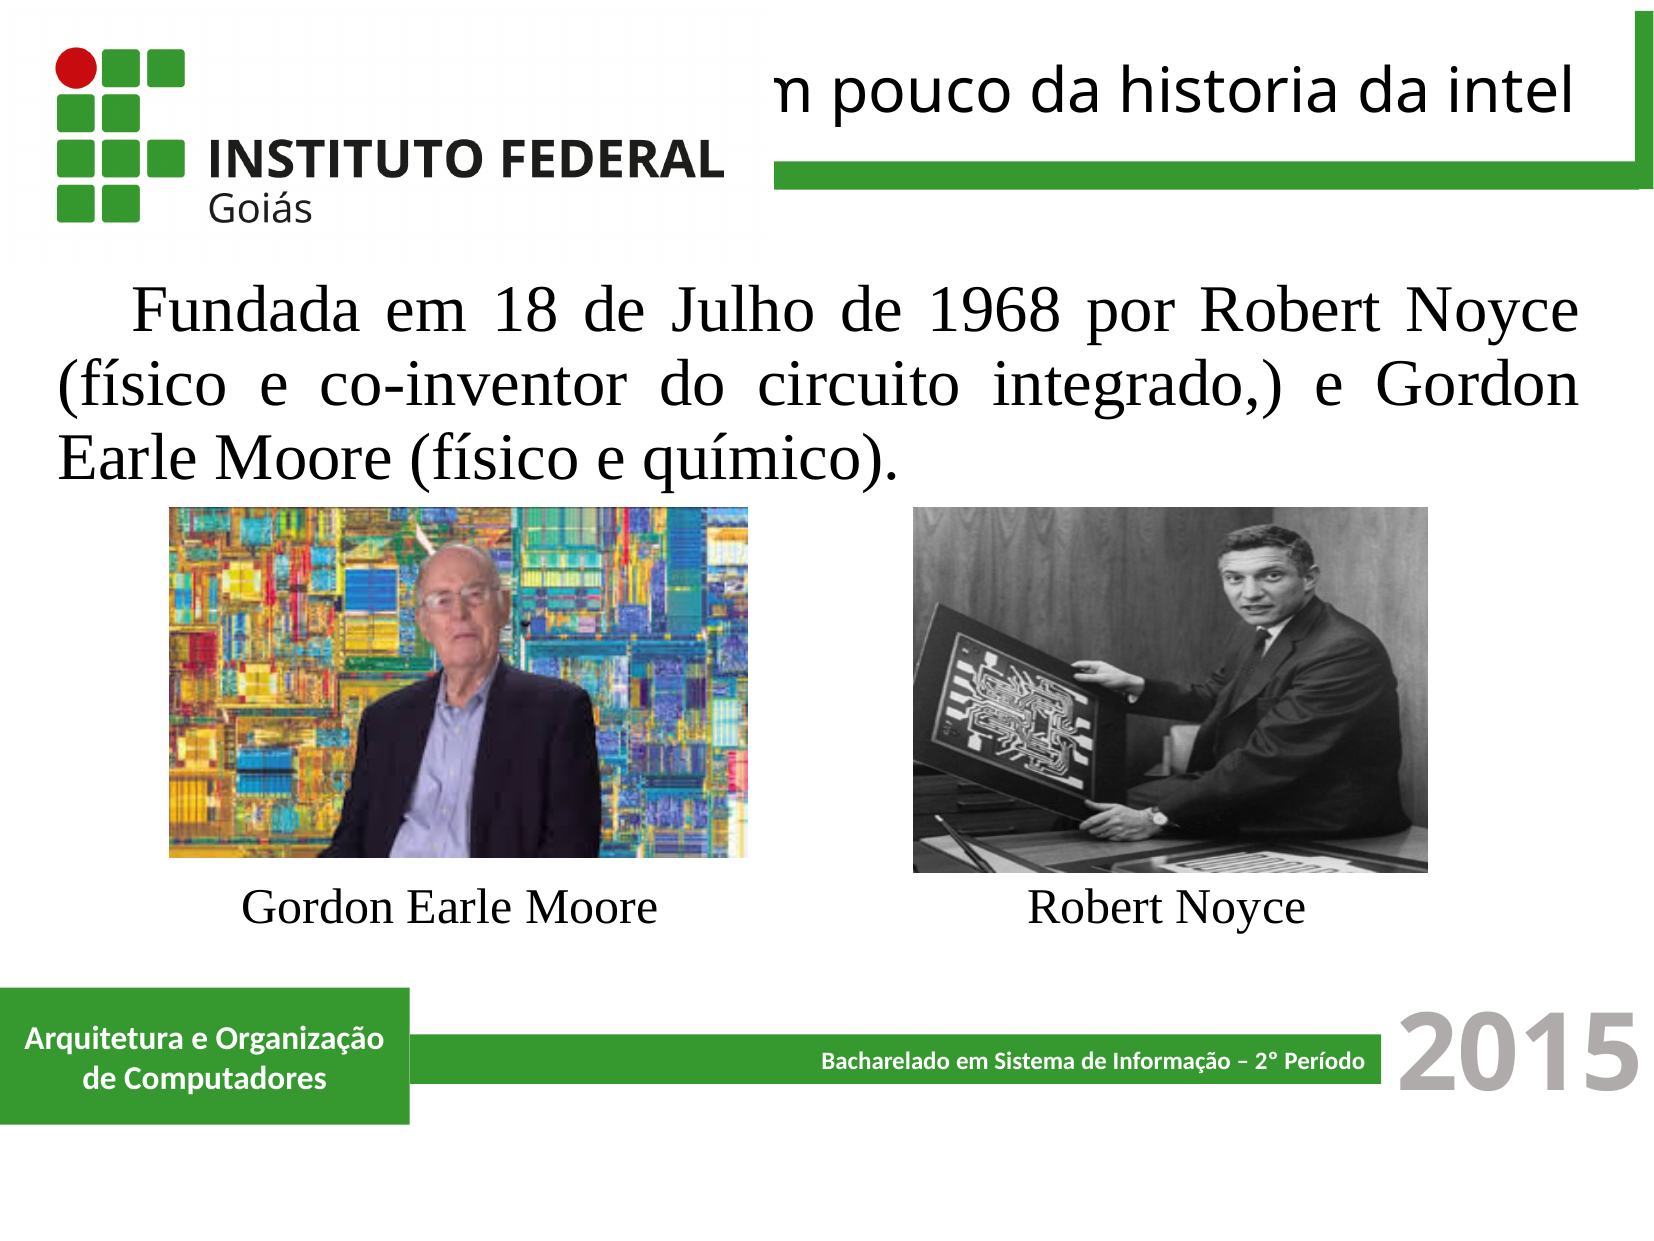

Um pouco da historia da intel
	Fundada em 18 de Julho de 1968 por Robert Noyce (físico e co-inventor do circuito integrado,) e Gordon Earle Moore (físico e químico).
 Gordon Earle Moore Robert Noyce
2015
Arquitetura e Organização de Computadores
Bacharelado em Sistema de Informação – 2º Período